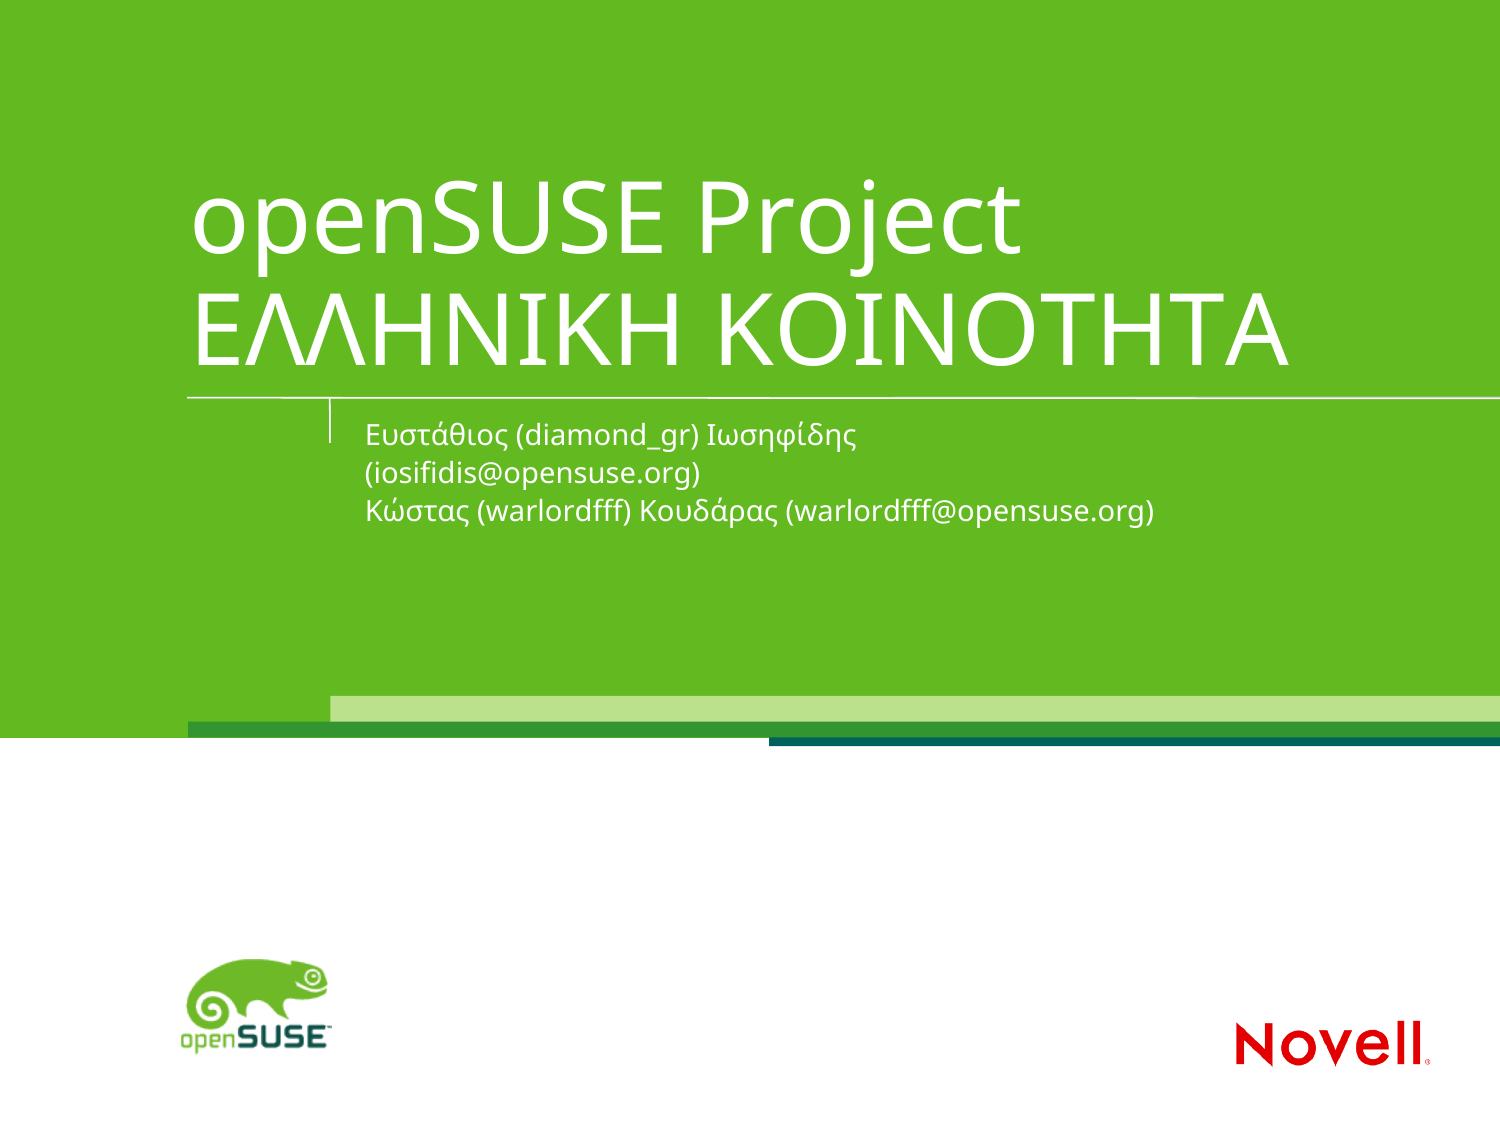

# openSUSE Project ΕΛΛΗΝΙΚΗ ΚΟΙΝΟΤΗΤΑ
Ευστάθιος (diamond_gr) Ιωσηφίδης (iosifidis@opensuse.org)
Κώστας (warlordfff) Κουδάρας (warlordfff@opensuse.org)